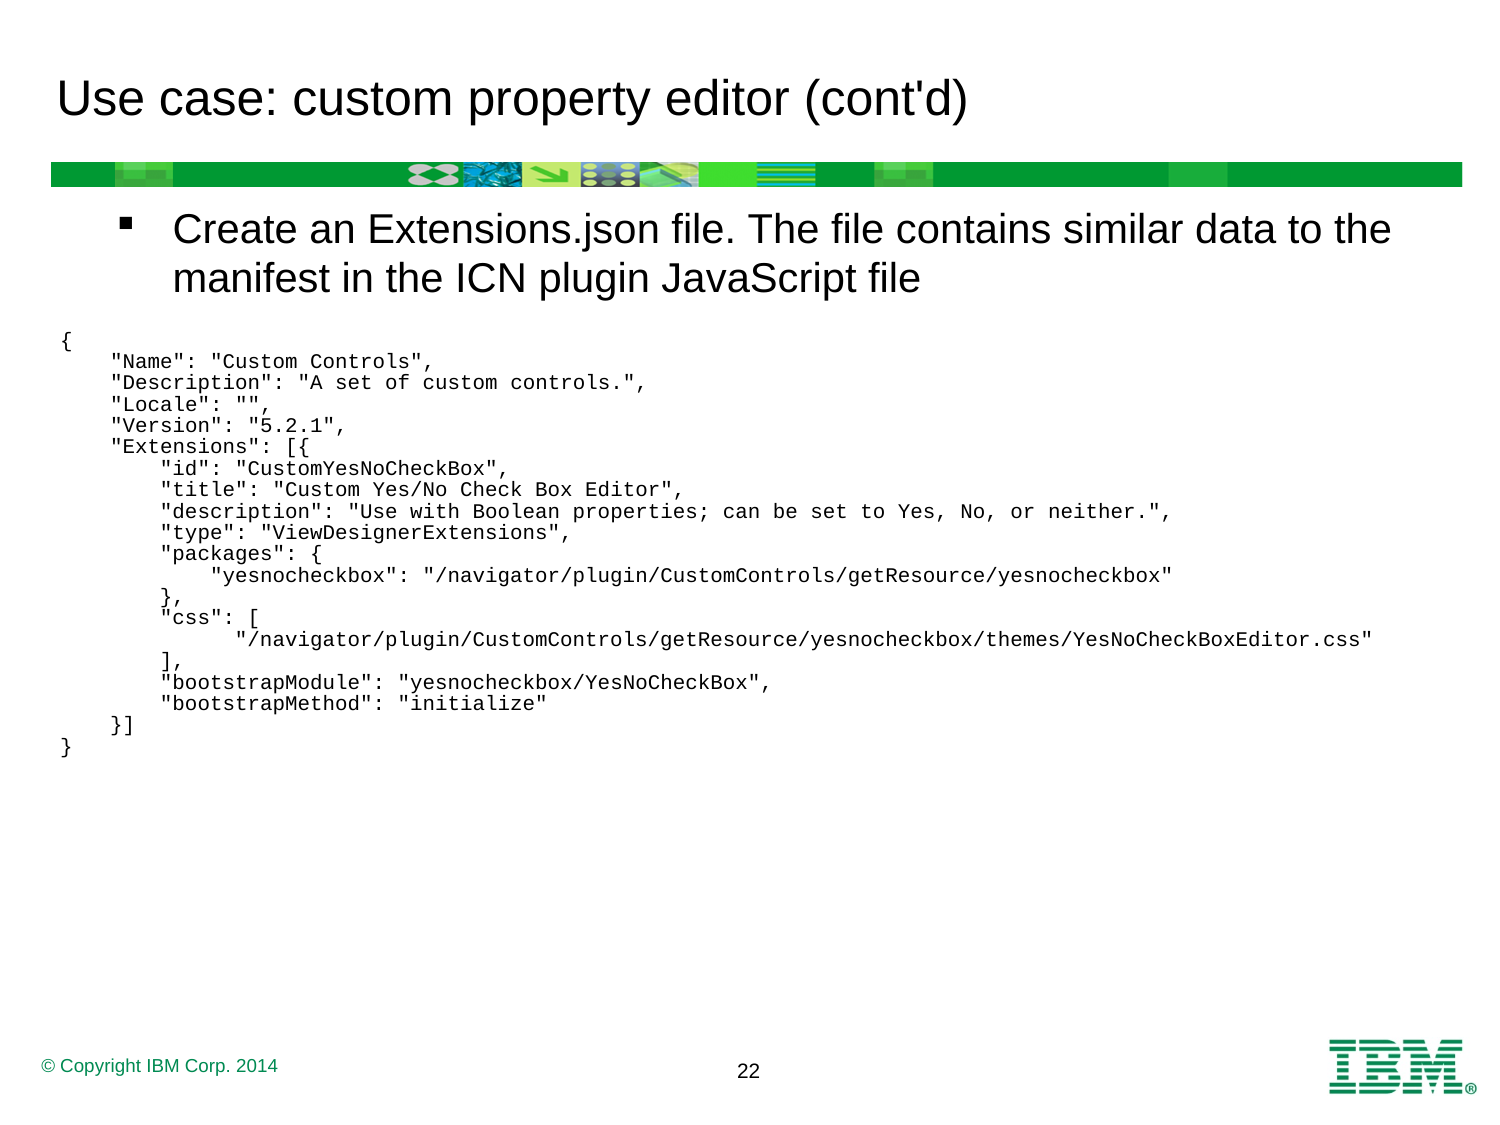

# Use case: custom property editor (cont'd)
Create an Extensions.json file. The file contains similar data to the manifest in the ICN plugin JavaScript file
{
 "Name": "Custom Controls",
 "Description": "A set of custom controls.",
 "Locale": "",
 "Version": "5.2.1",
 "Extensions": [{
 "id": "CustomYesNoCheckBox",
 "title": "Custom Yes/No Check Box Editor",
 "description": "Use with Boolean properties; can be set to Yes, No, or neither.",
 "type": "ViewDesignerExtensions",
 "packages": {
 "yesnocheckbox": "/navigator/plugin/CustomControls/getResource/yesnocheckbox"
 },
 "css": [
 "/navigator/plugin/CustomControls/getResource/yesnocheckbox/themes/YesNoCheckBoxEditor.css"
 ],
 "bootstrapModule": "yesnocheckbox/YesNoCheckBox",
 "bootstrapMethod": "initialize"
 }]
}
22